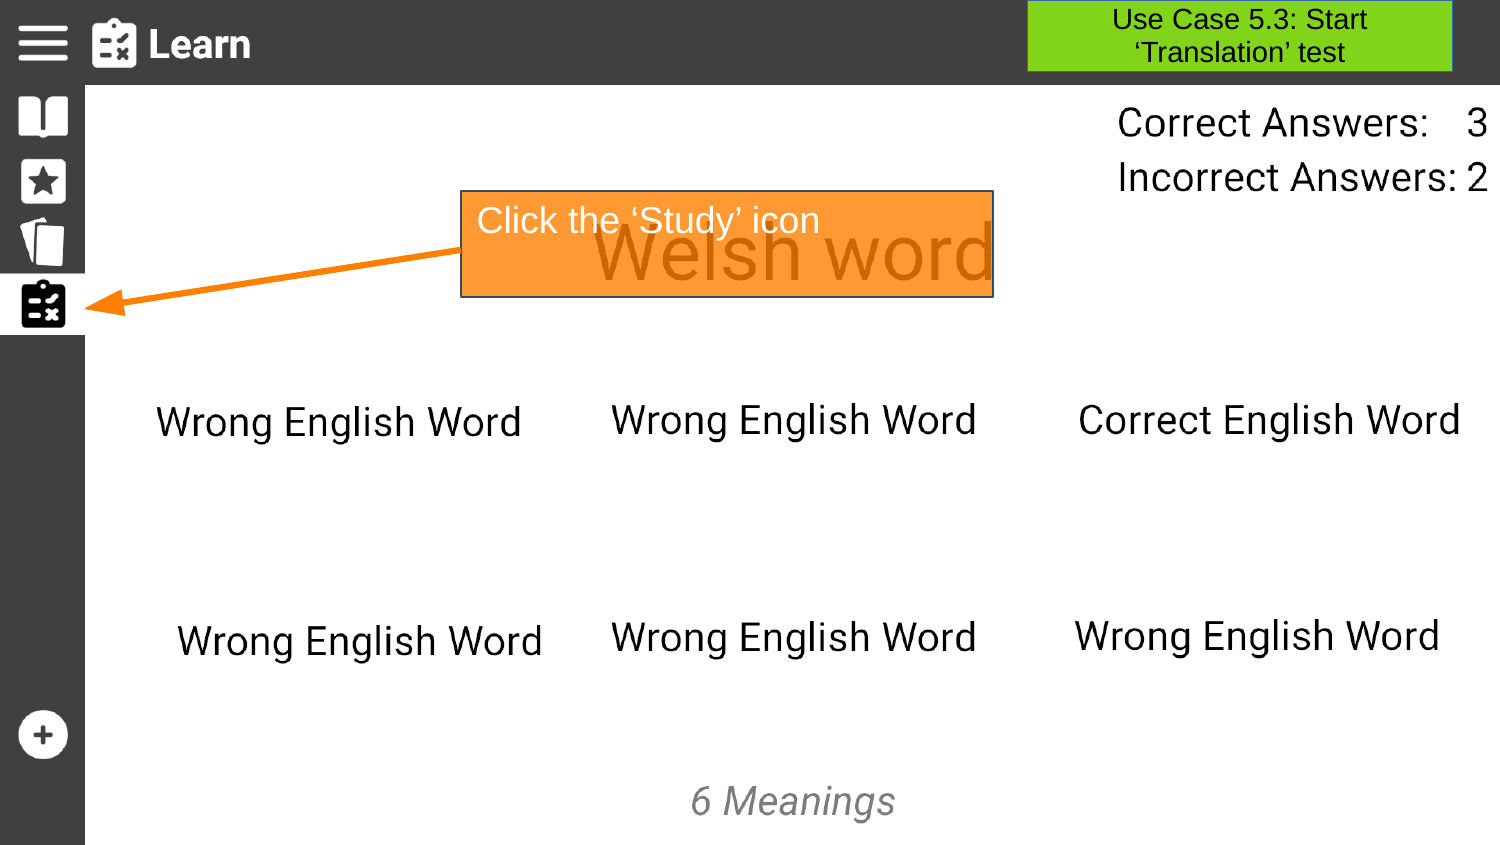

Use Case 5.3: Start ‘Translation’ test
Click the ‘Study’ icon